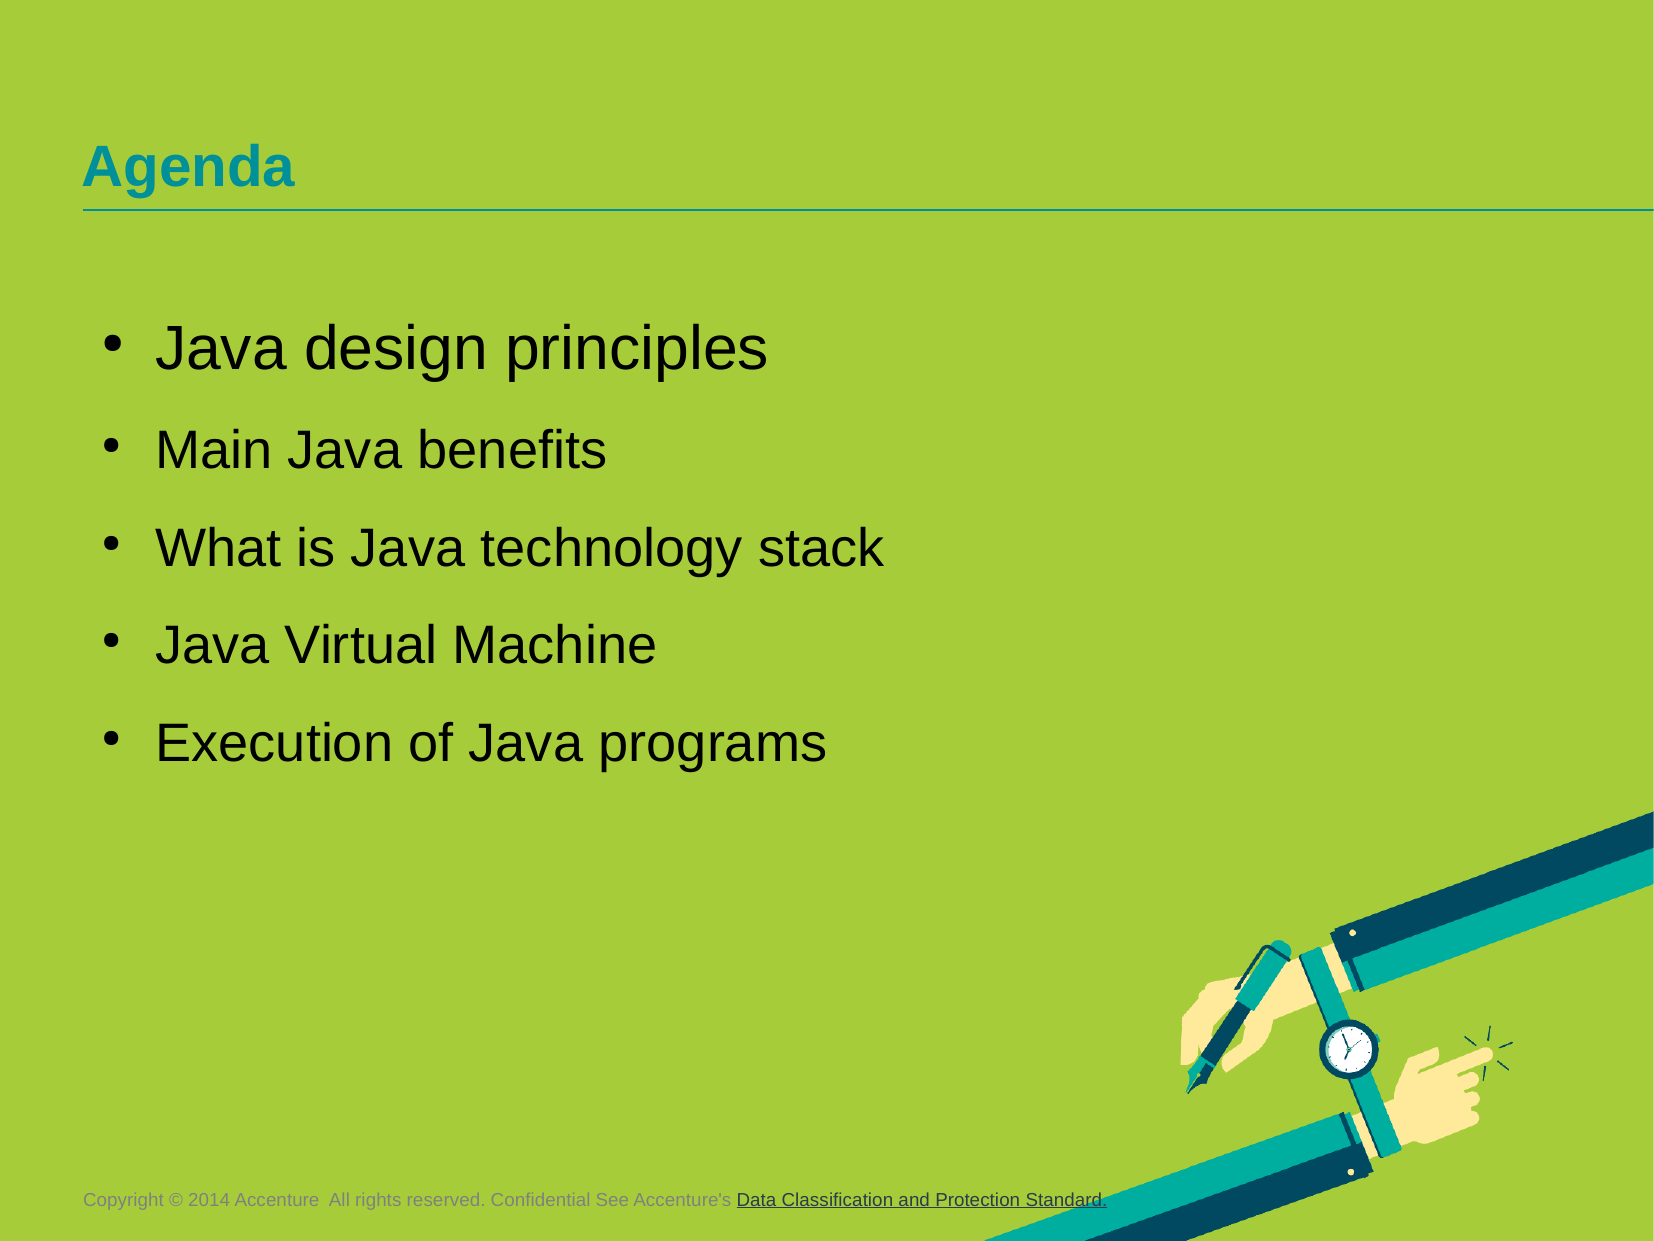

Agenda
# Java design principles
Main Java benefits
What is Java technology stack
Java Virtual Machine
Execution of Java programs